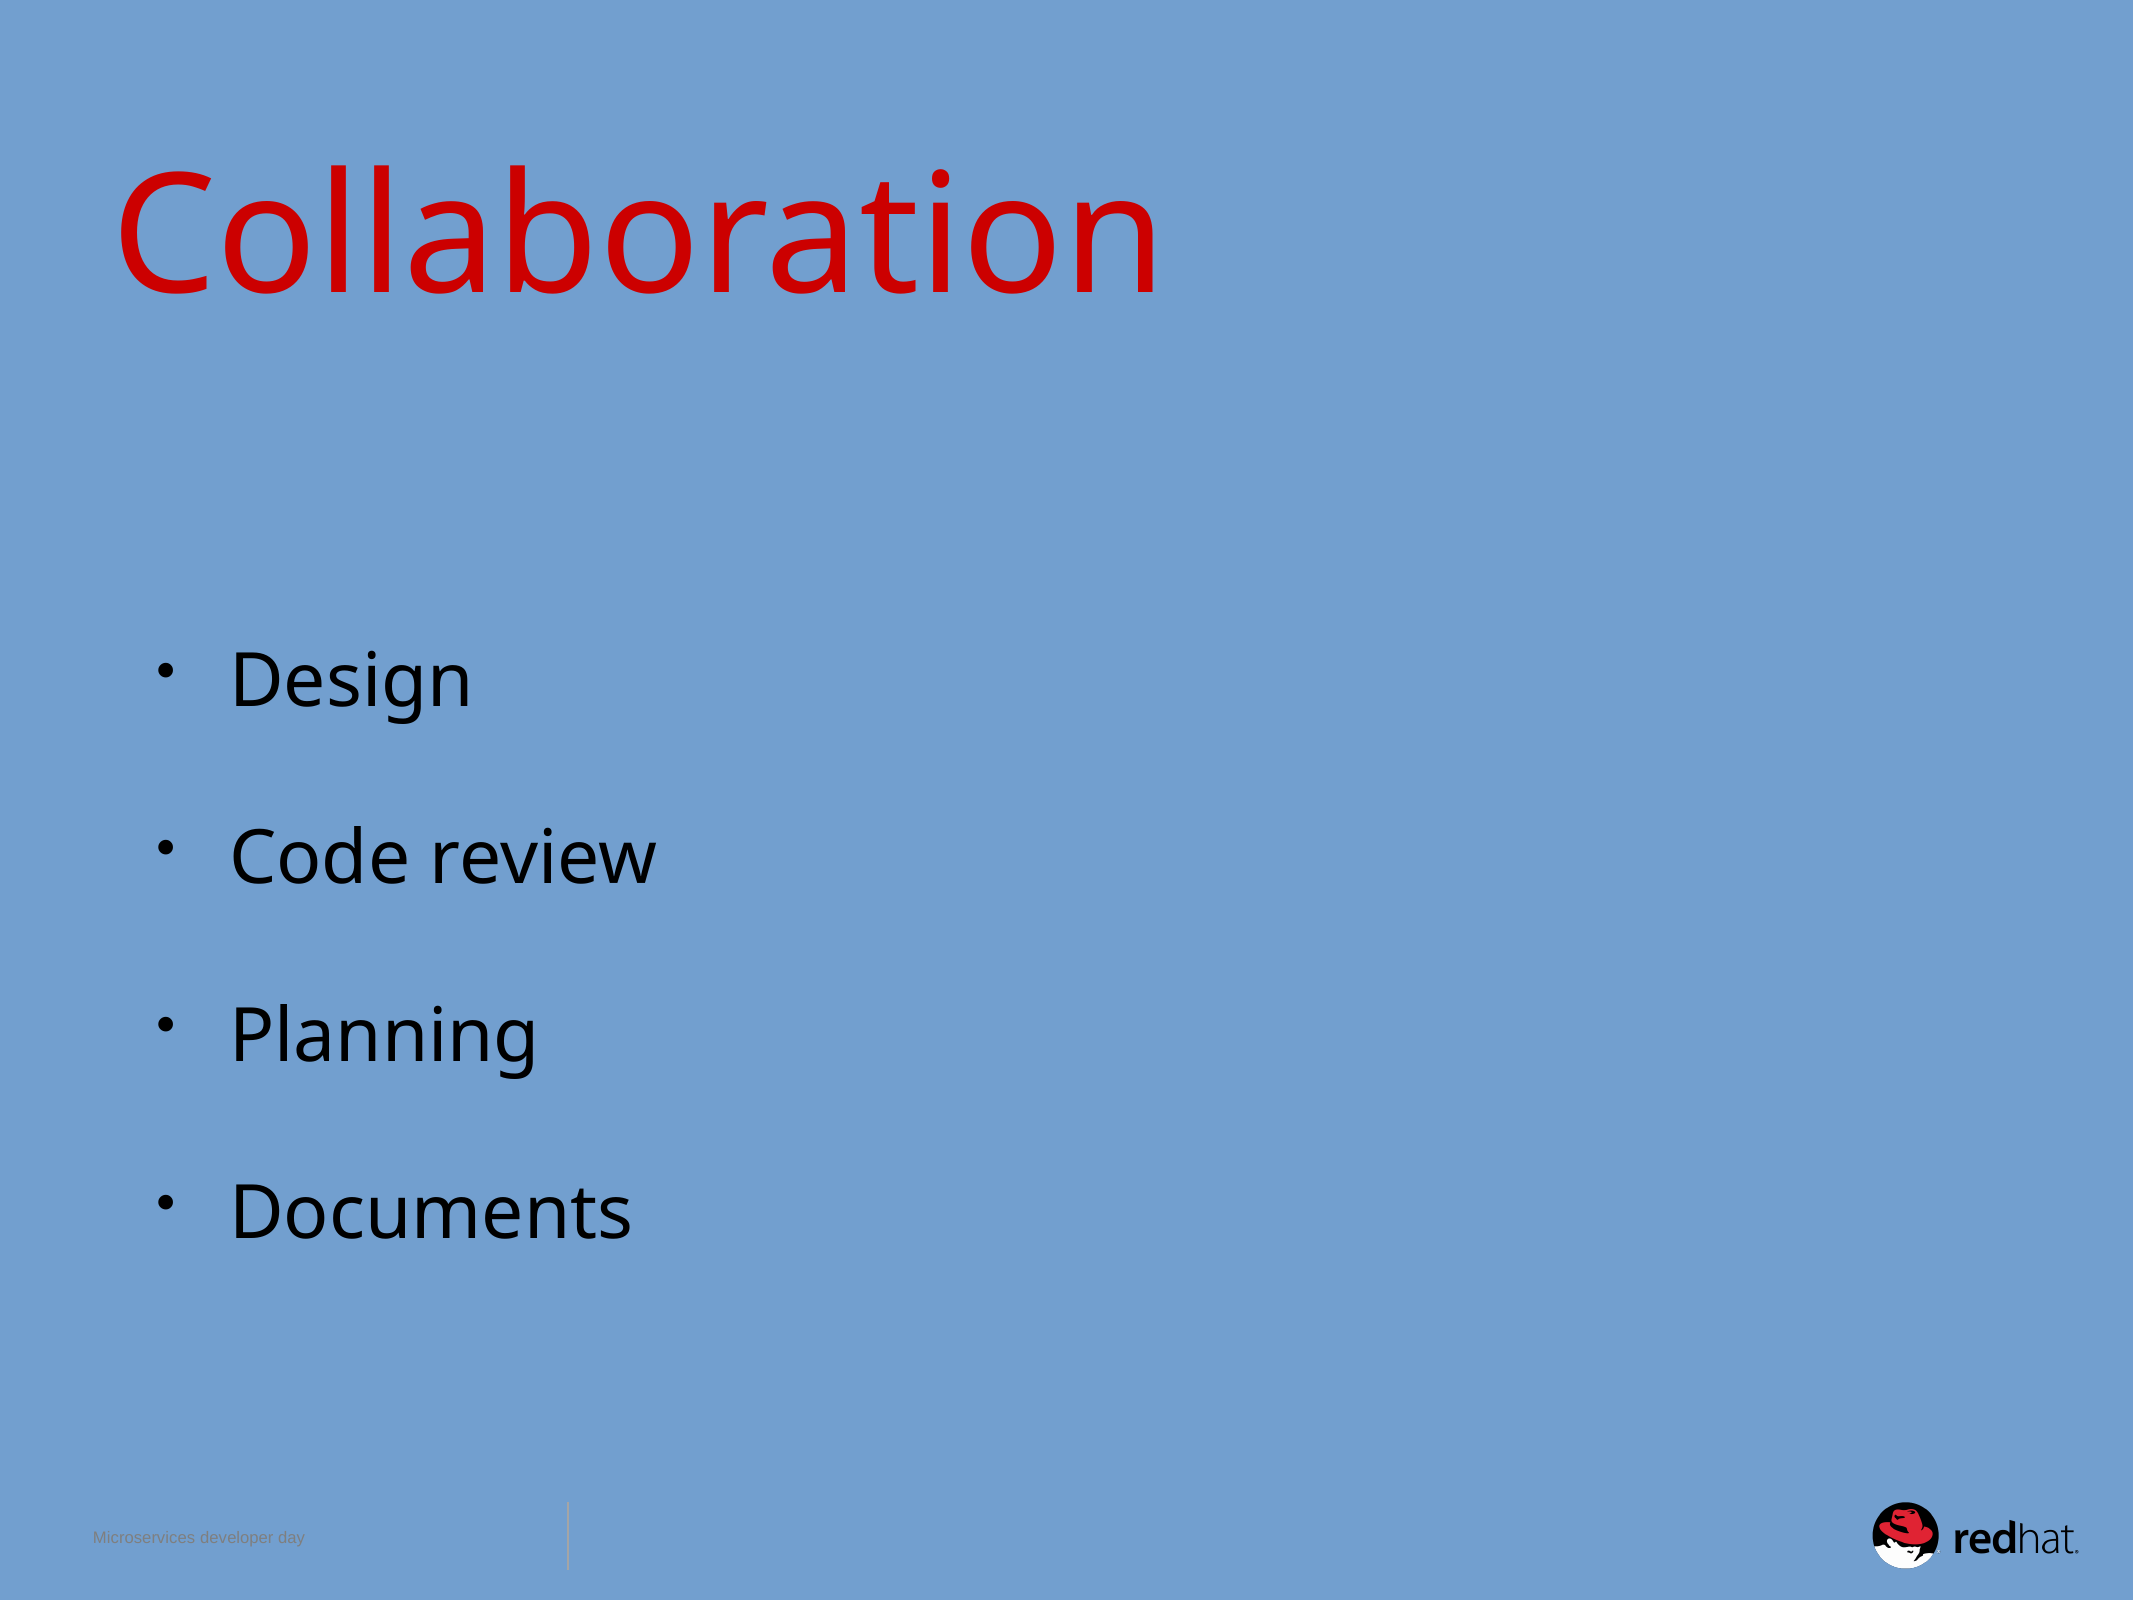

# Collaboration
Design
Code review
Planning
Documents